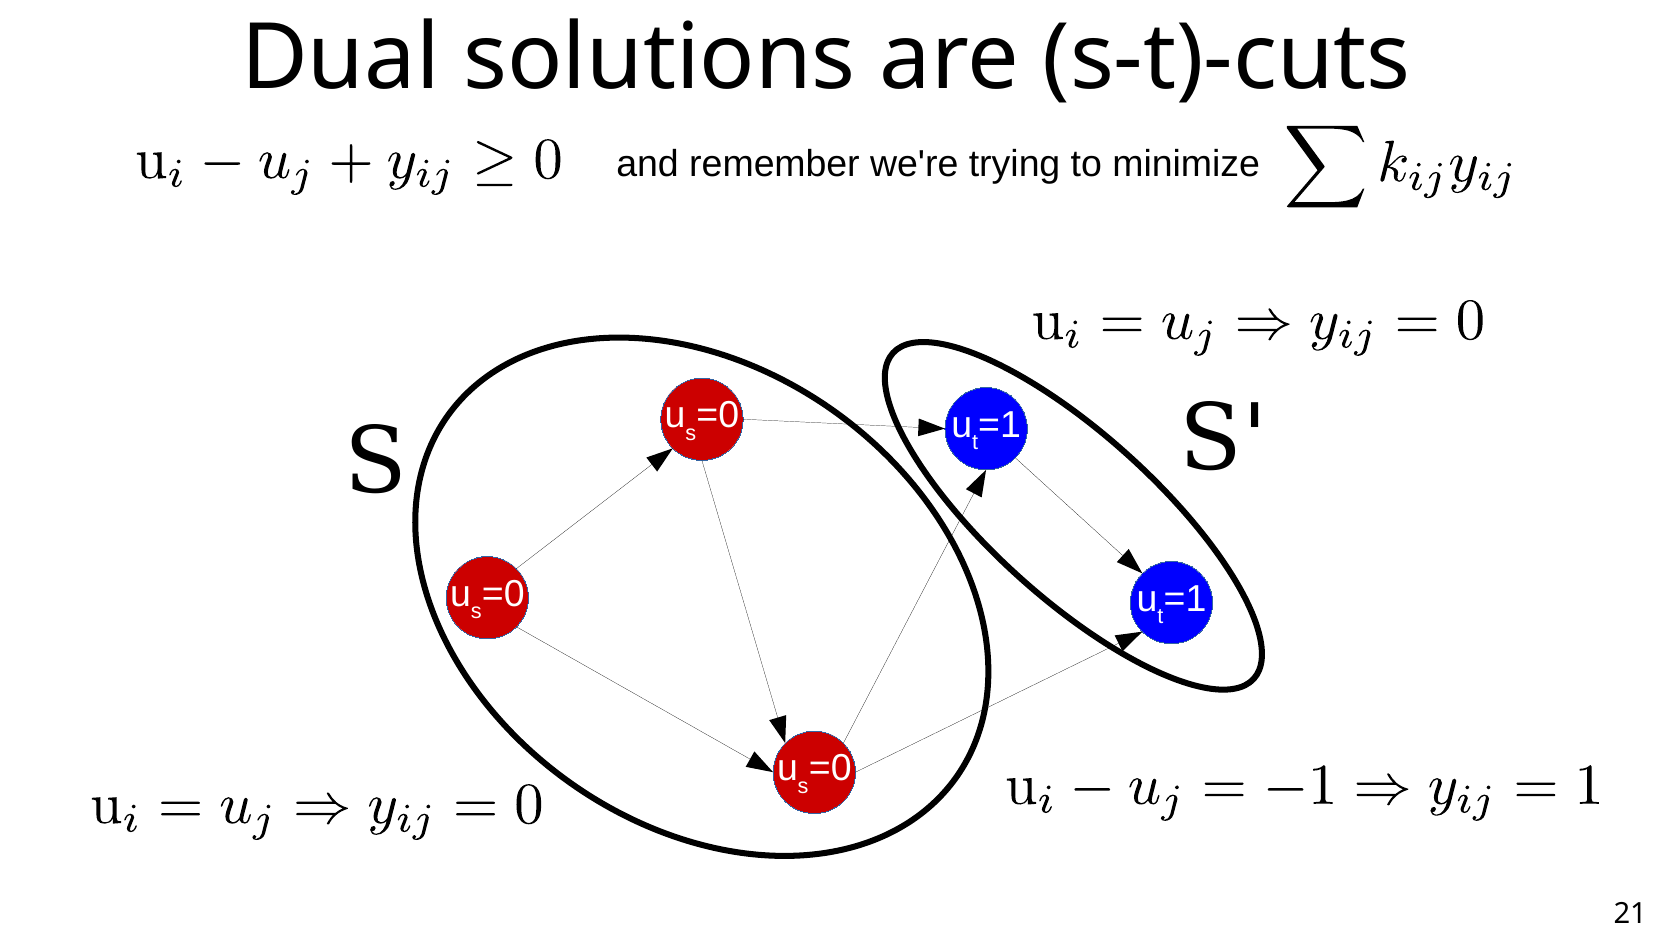

# Dual solutions are (s-t)-cuts
and remember we're trying to minimize
us=0
ut=1
S'
S
us=0
ut=1
us=0
21